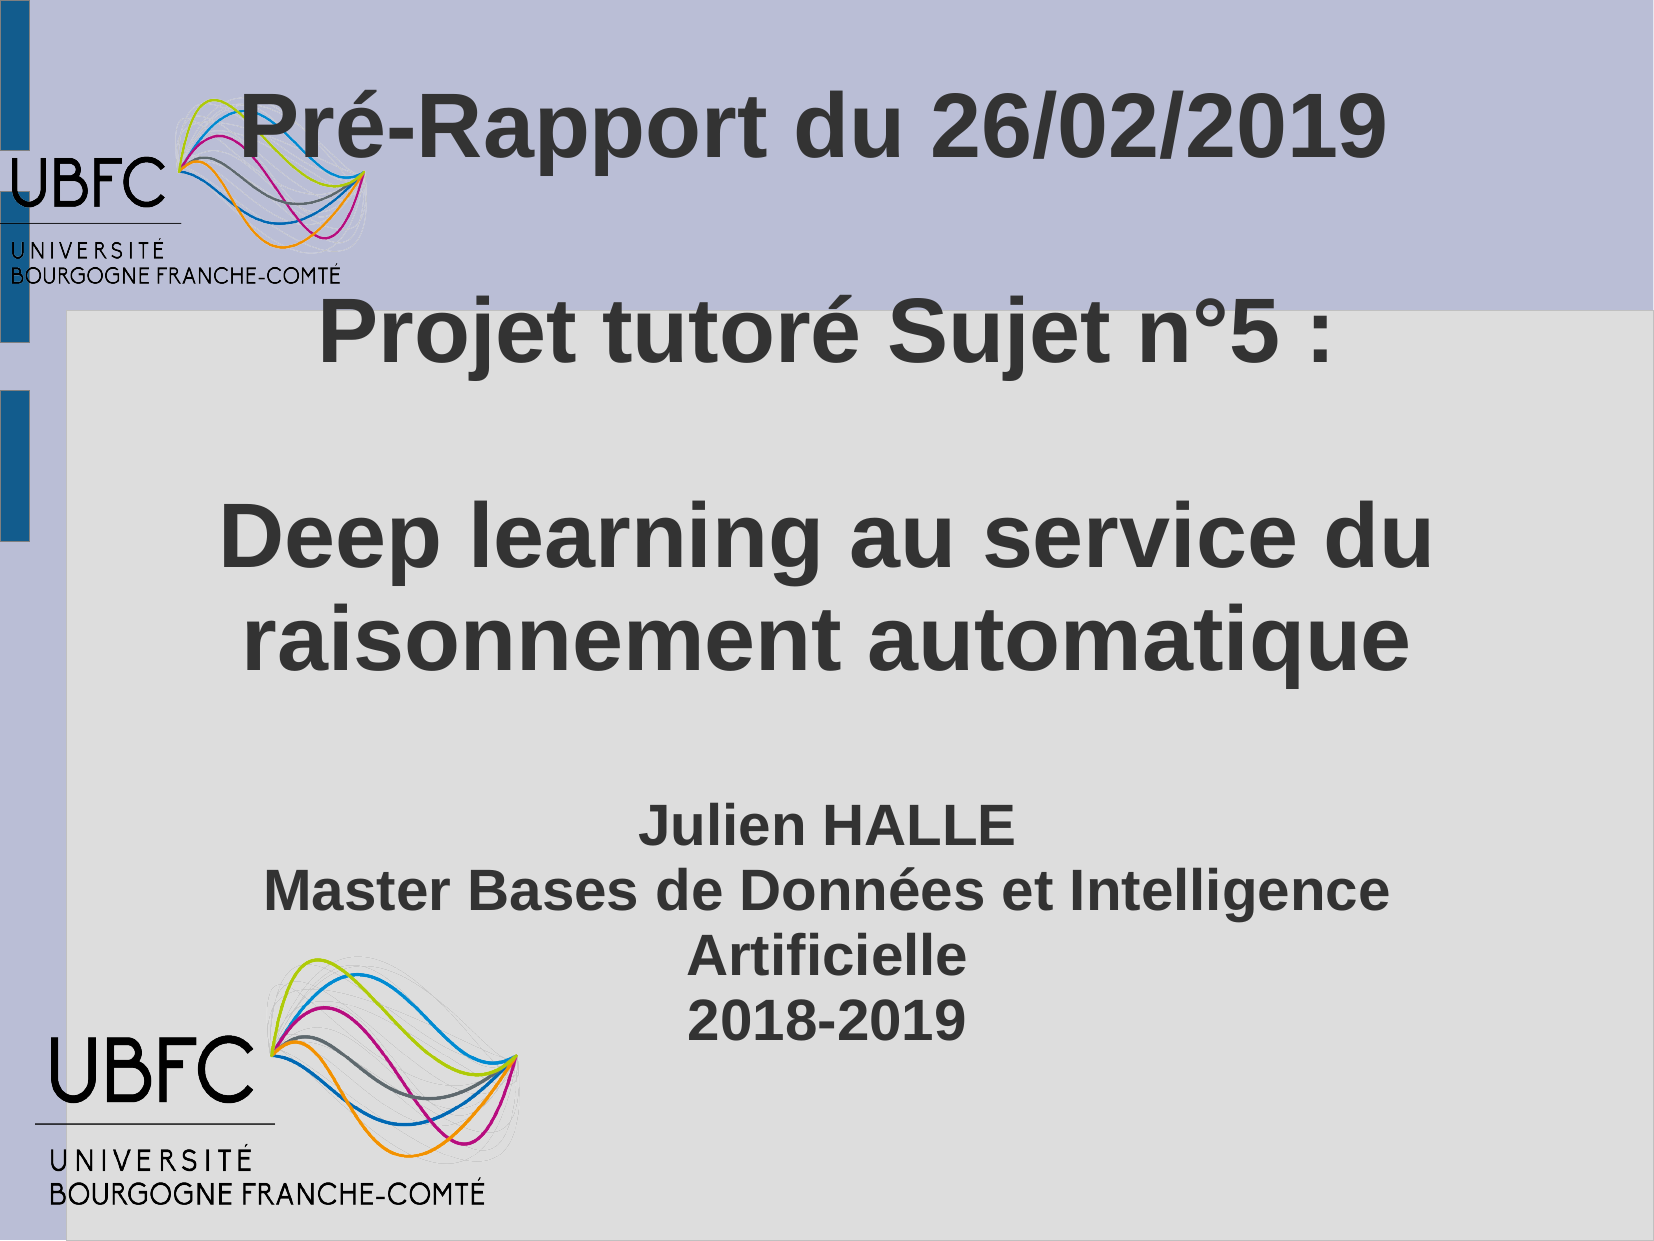

# Pré-Rapport du 26/02/2019 Projet tutoré Sujet n°5 : Deep learning au service du raisonnement automatique Julien HALLE Master Bases de Données et Intelligence Artificielle 2018-2019